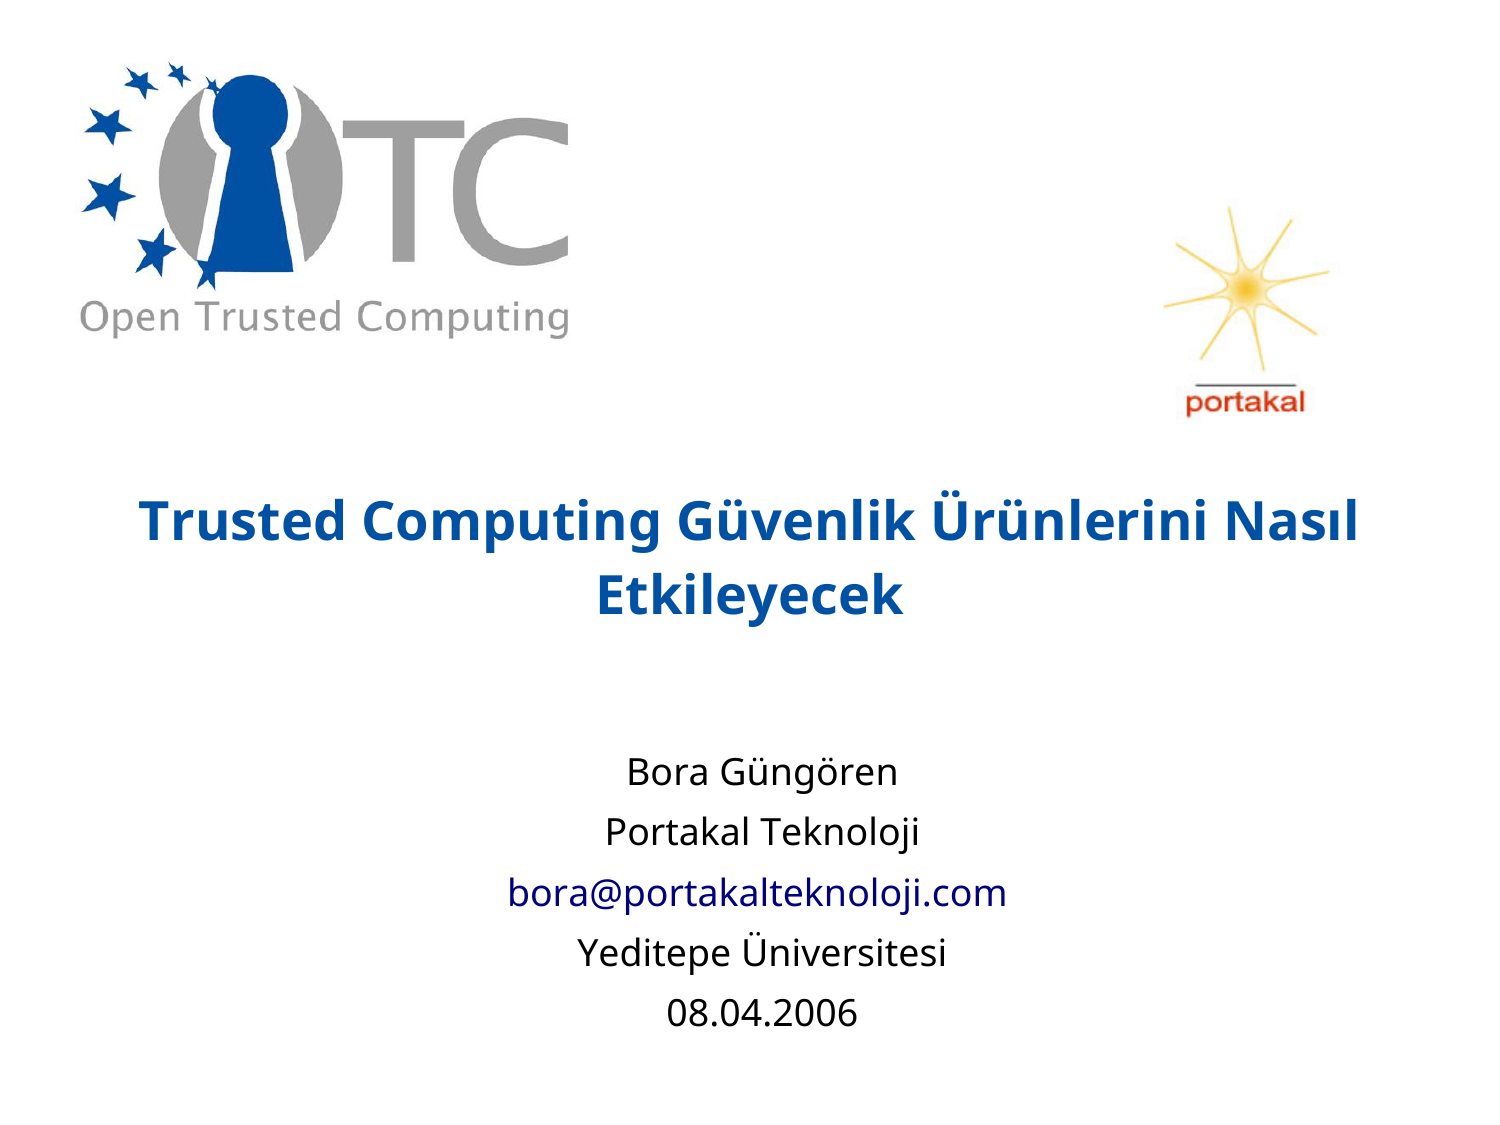

# Trusted Computing Güvenlik Ürünlerini Nasıl Etkileyecek
Bora Güngören
Portakal Teknoloji
bora@portakalteknoloji.com
Yeditepe Üniversitesi
08.04.2006